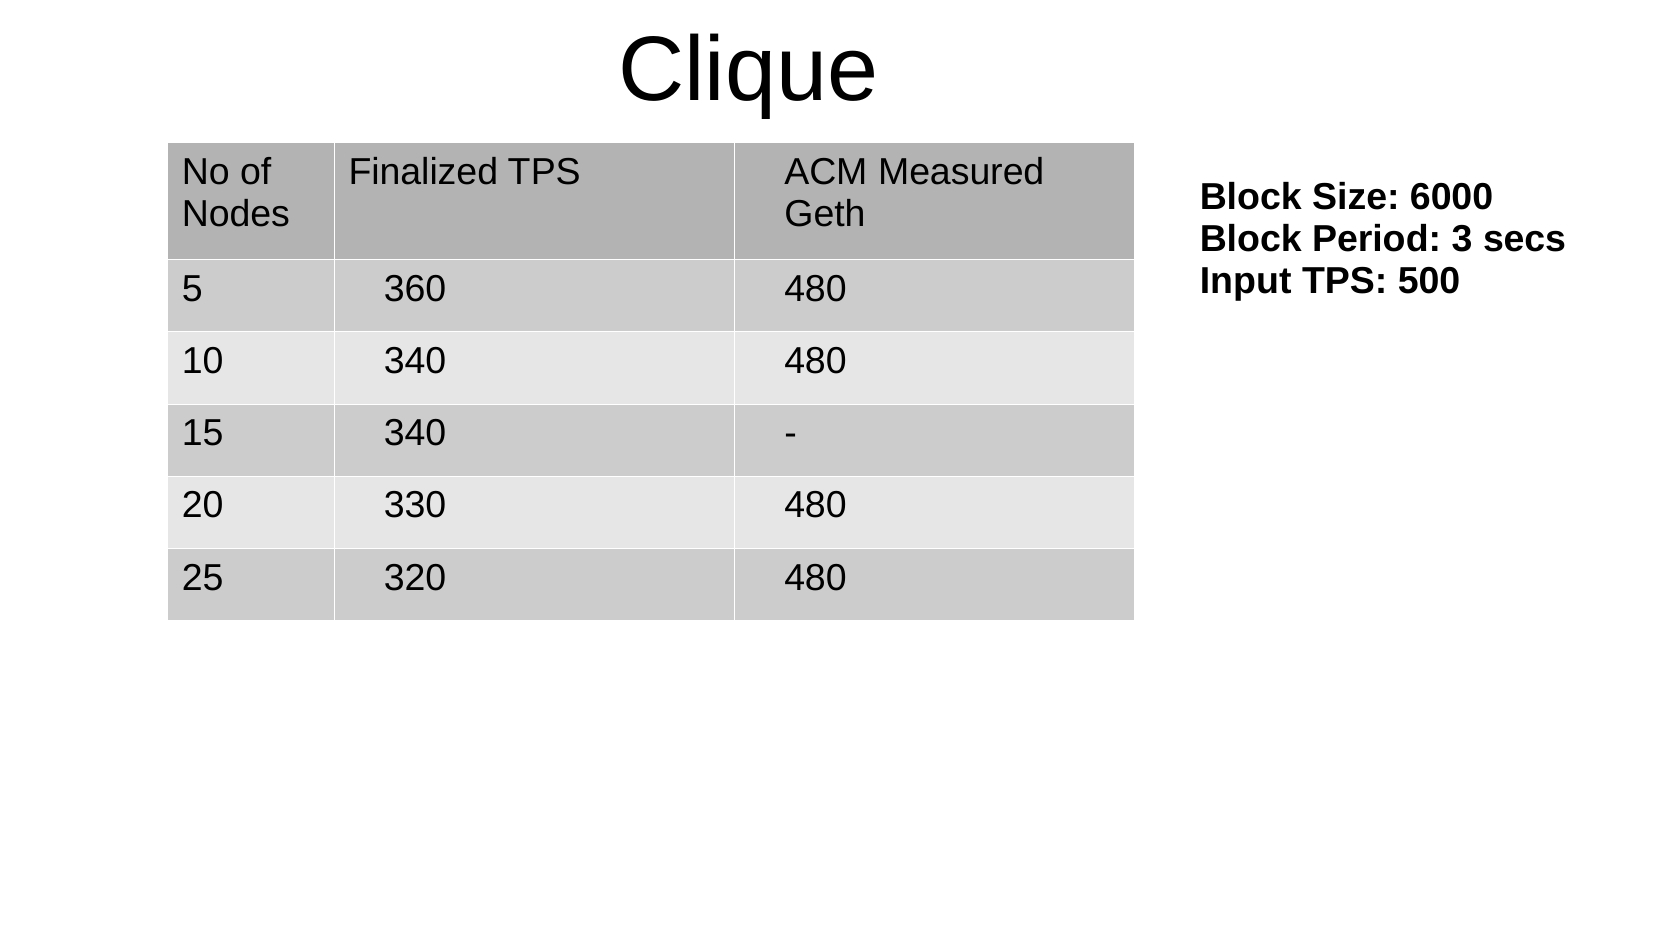

# Clique
| No of Nodes | Finalized TPS | ACM Measured Geth |
| --- | --- | --- |
| 5 | 360 | 480 |
| 10 | 340 | 480 |
| 15 | 340 | - |
| 20 | 330 | 480 |
| 25 | 320 | 480 |
Block Size: 6000
Block Period: 3 secs
Input TPS: 500